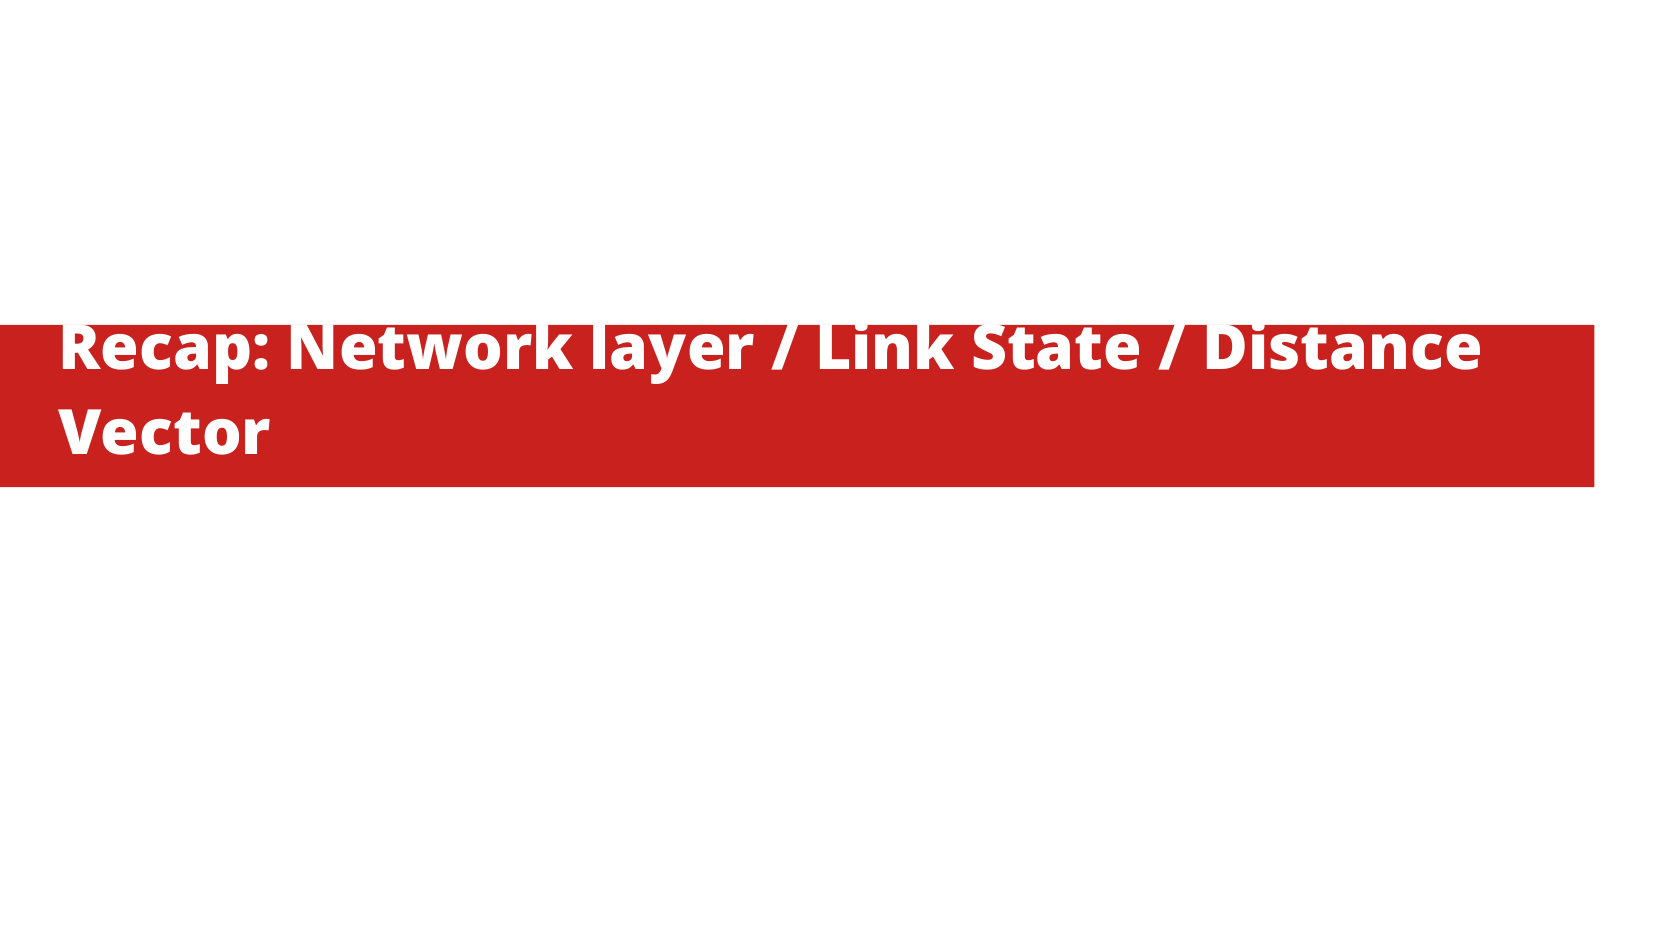

# Recap: Network layer / Link State / Distance Vector